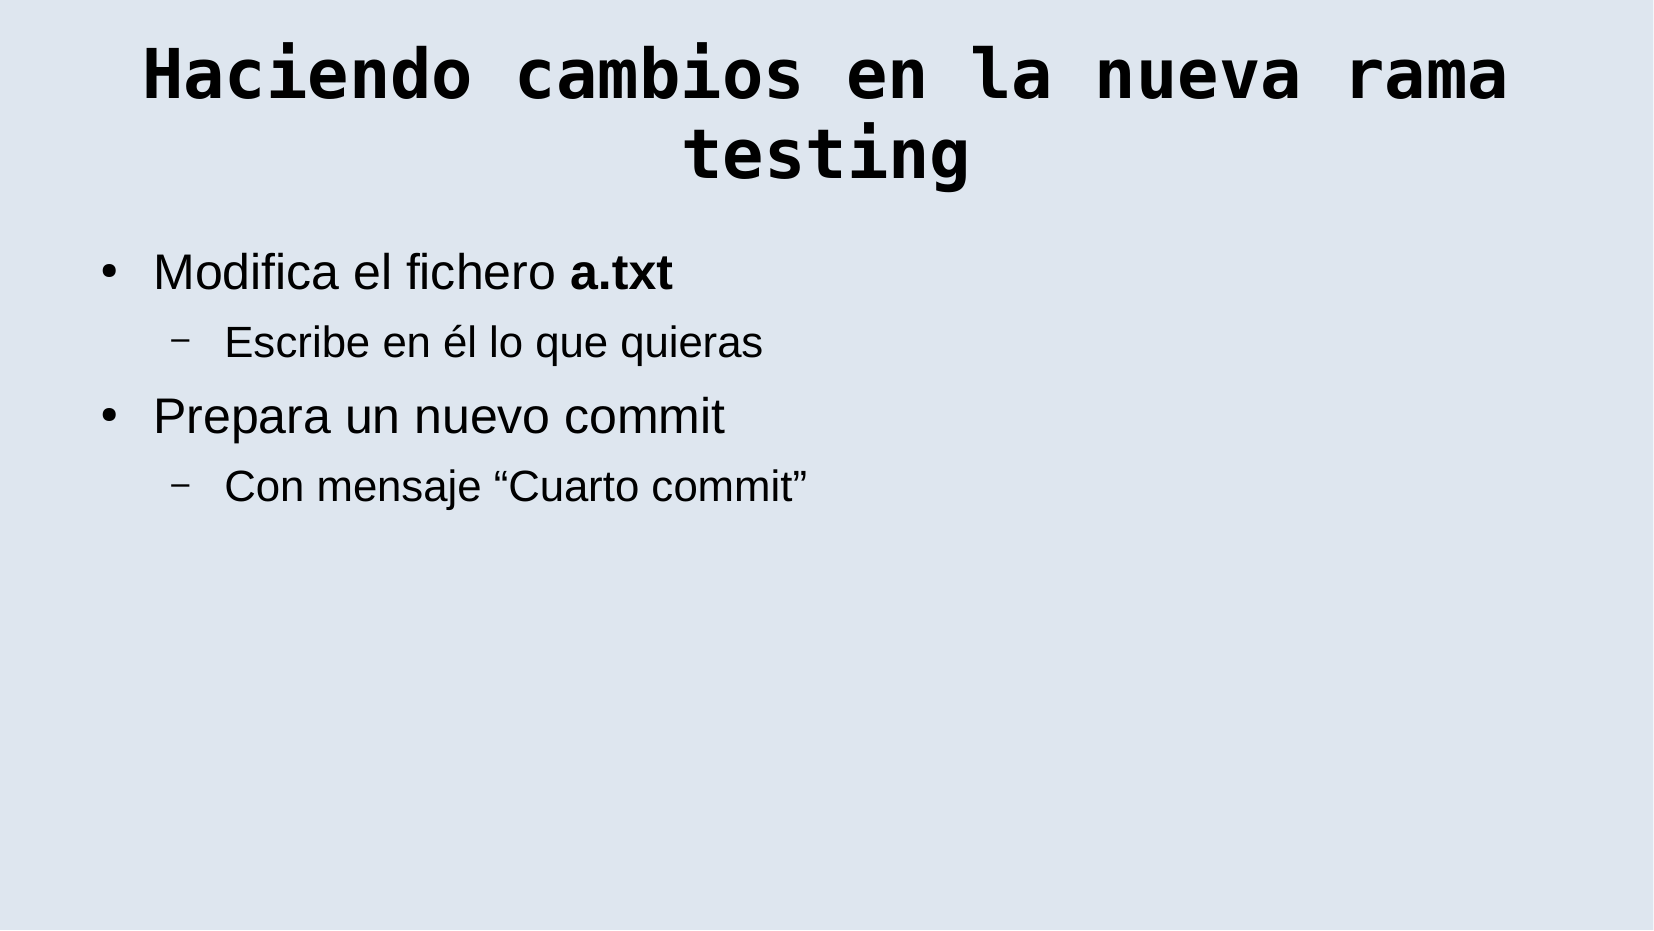

# Haciendo cambios en la nueva rama testing
Modifica el fichero a.txt
Escribe en él lo que quieras
Prepara un nuevo commit
Con mensaje “Cuarto commit”